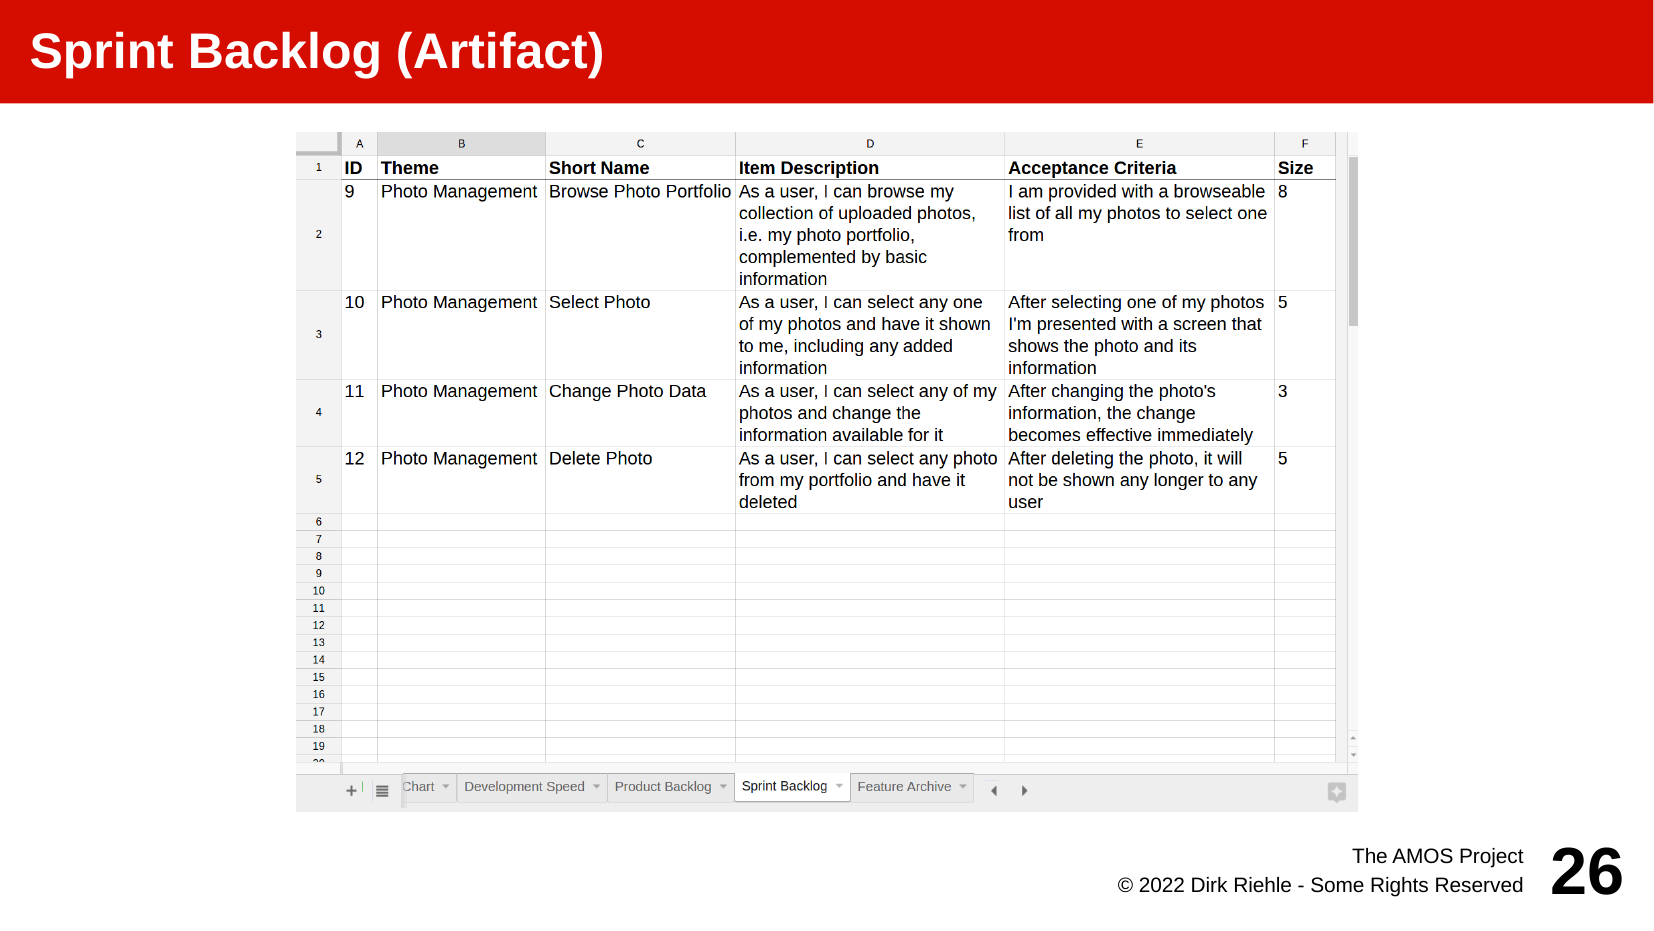

# Sprint Backlog (Artifact)
The AMOS Project
26
© 2022 Dirk Riehle - Some Rights Reserved